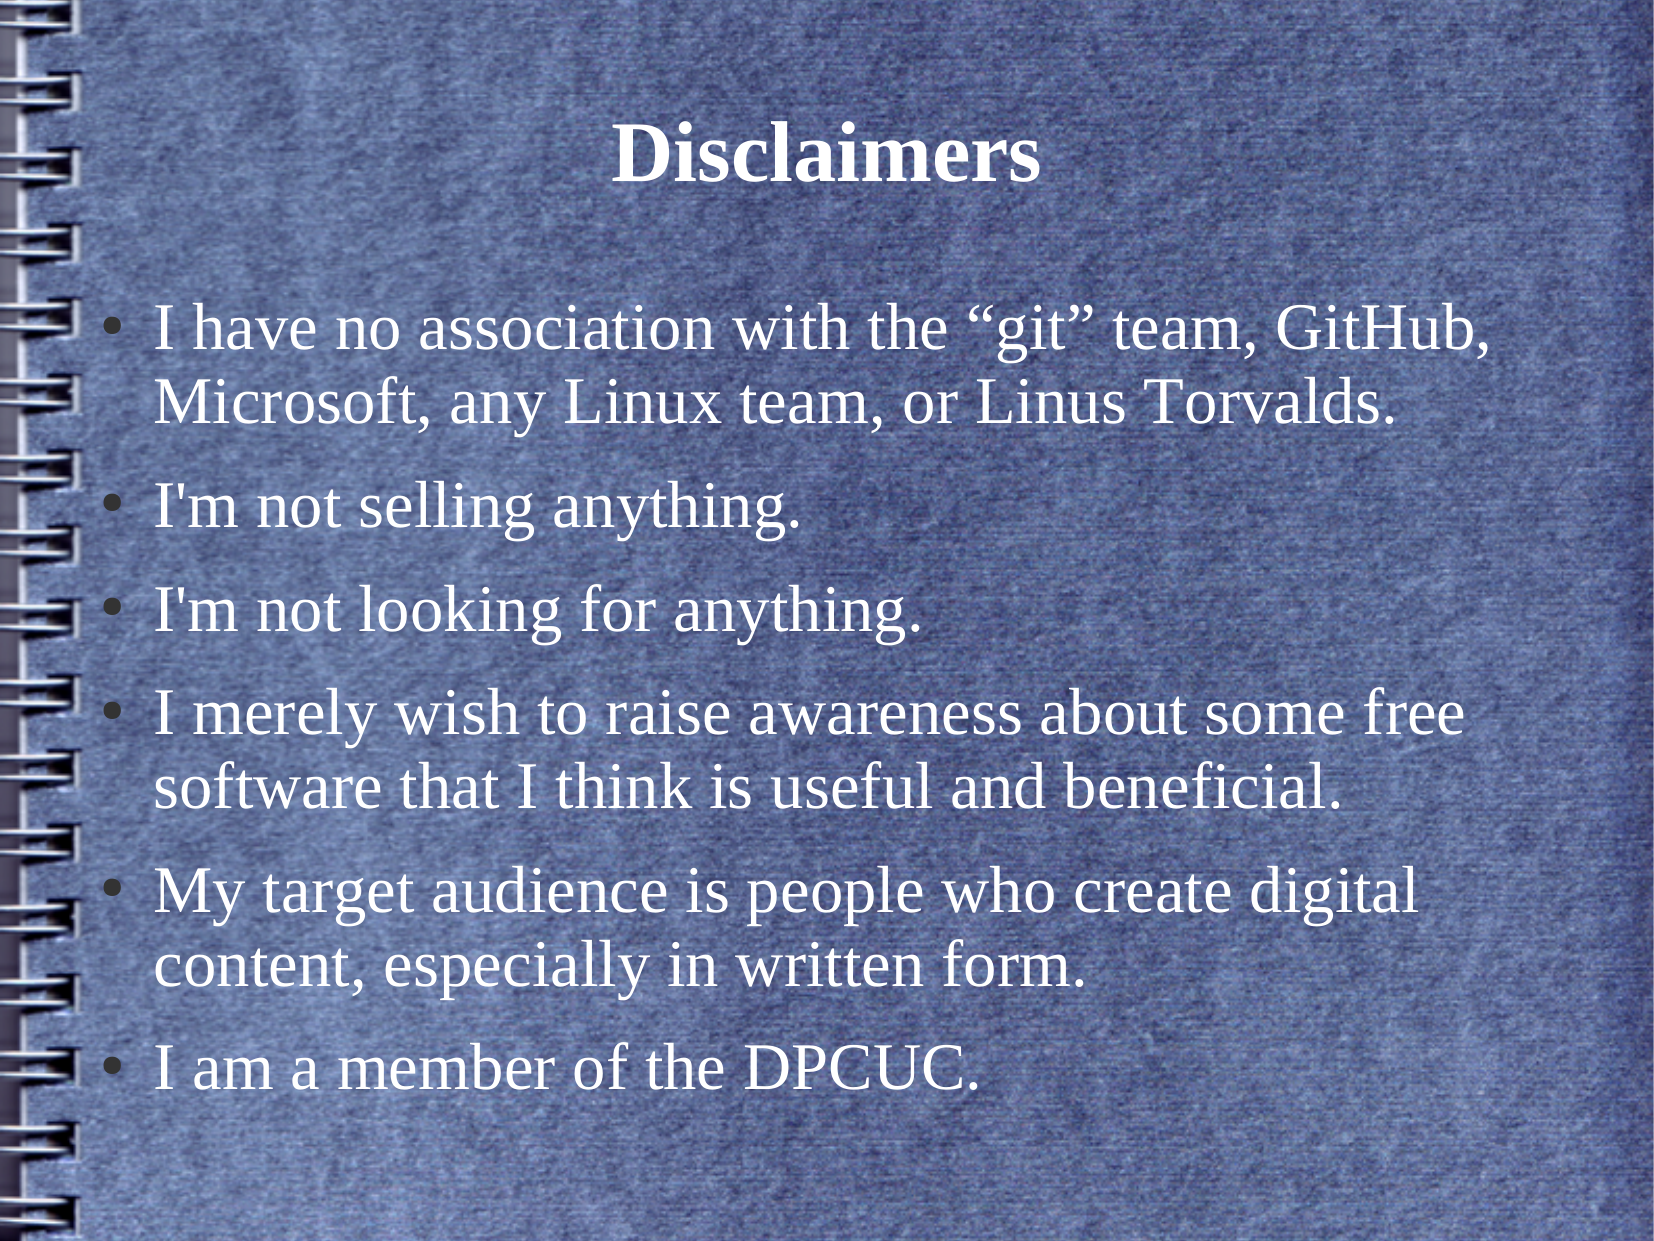

# Disclaimers
I have no association with the “git” team, GitHub, Microsoft, any Linux team, or Linus Torvalds.
I'm not selling anything.
I'm not looking for anything.
I merely wish to raise awareness about some free software that I think is useful and beneficial.
My target audience is people who create digital content, especially in written form.
I am a member of the DPCUC.